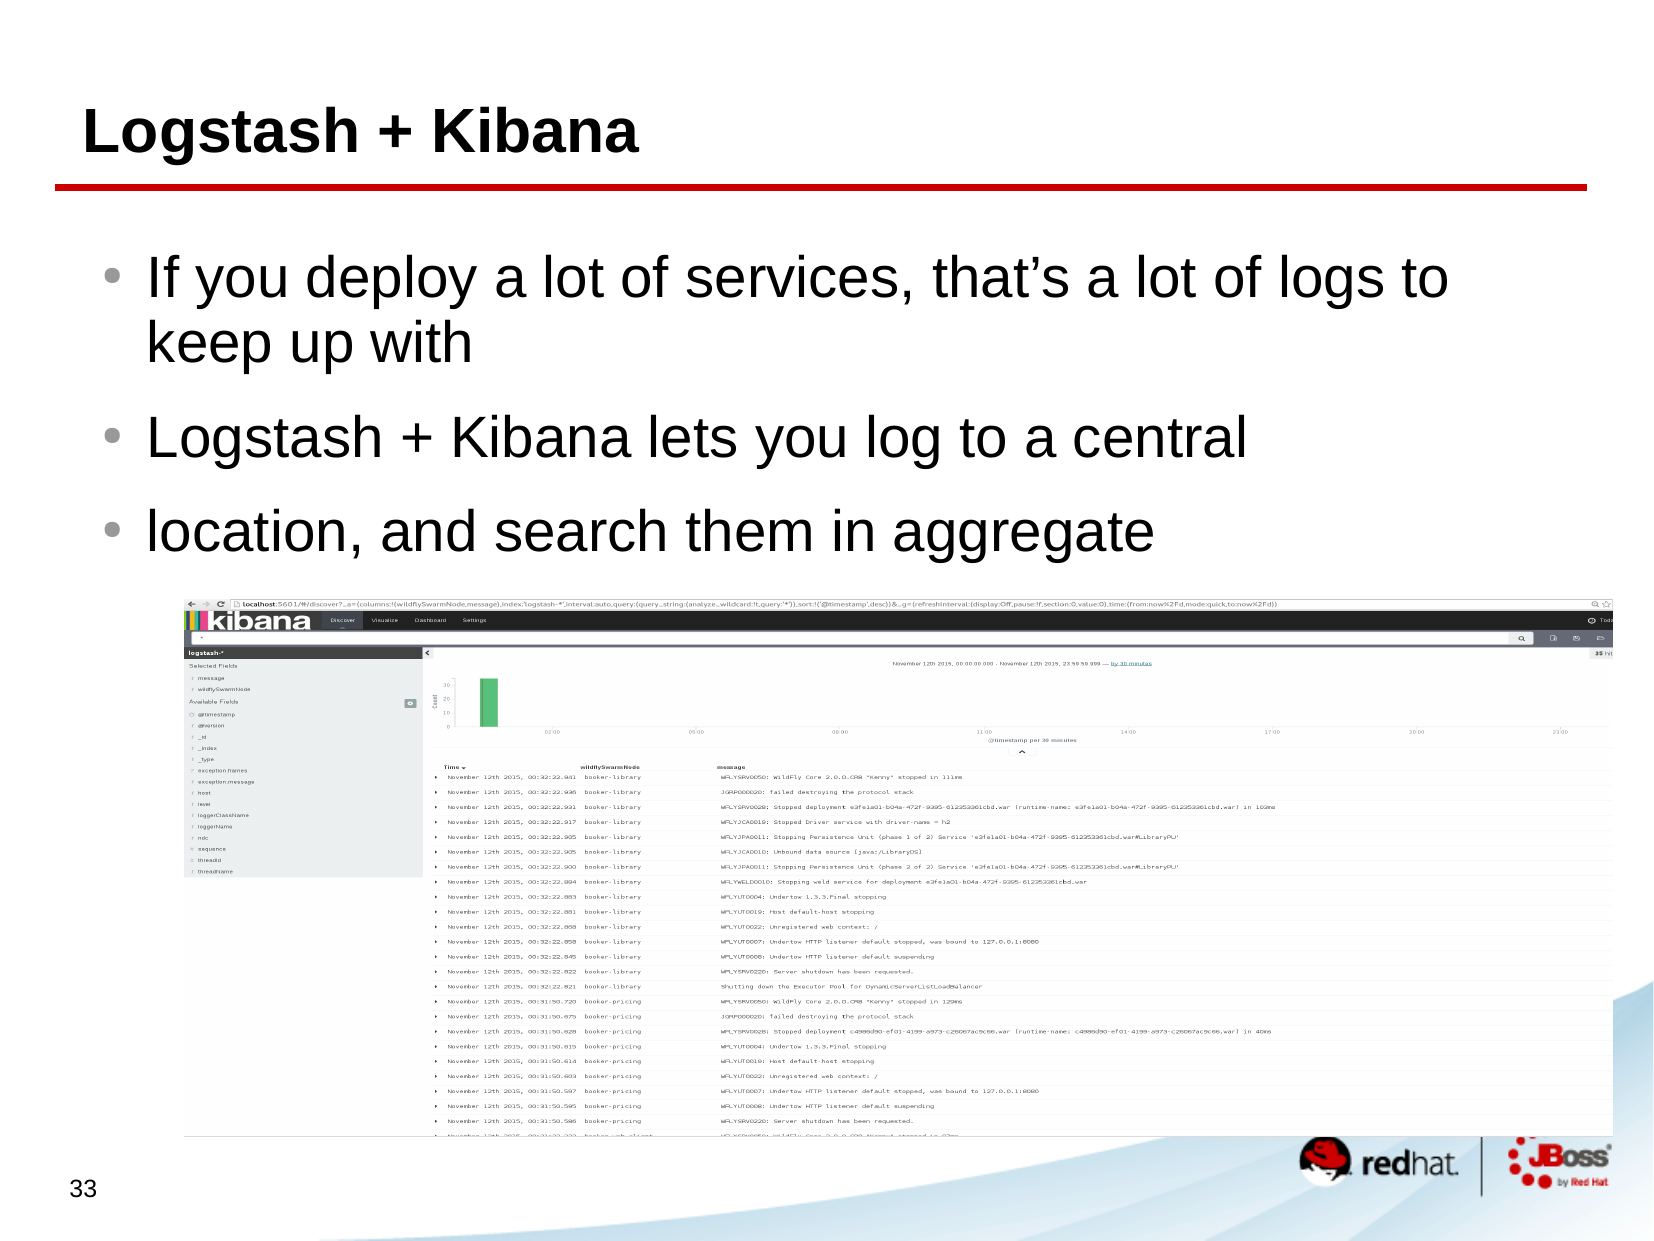

# Logstash + Kibana
If you deploy a lot of services, that’s a lot of logs to keep up with
Logstash + Kibana lets you log to a central
location, and search them in aggregate